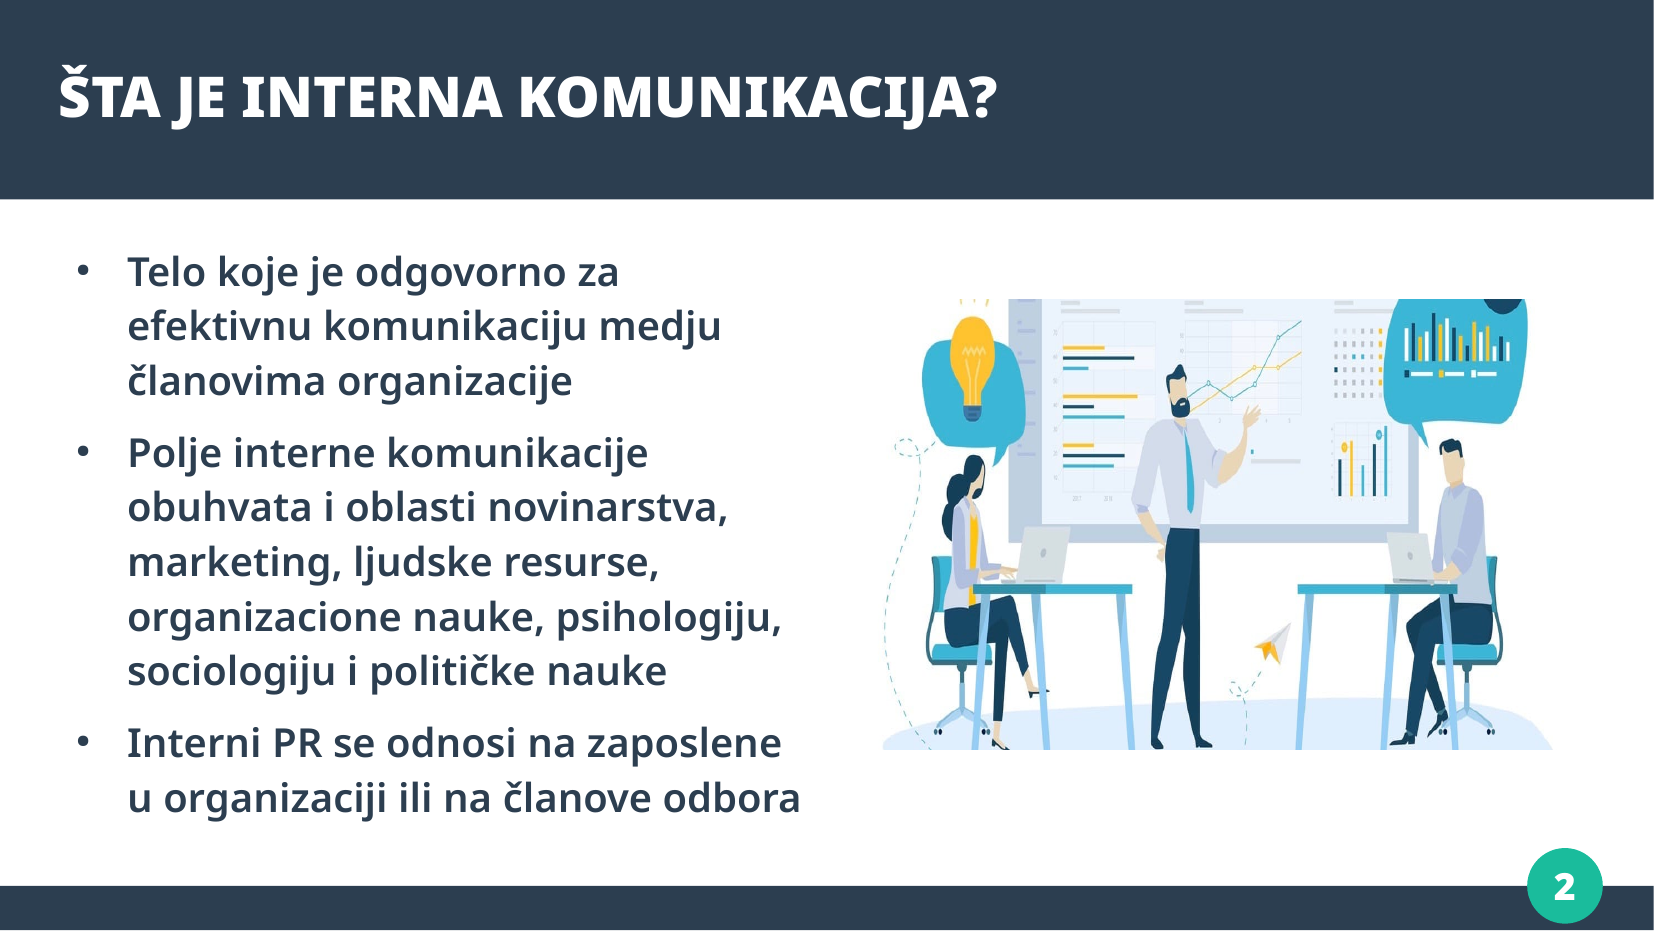

ŠTA JE INTERNA KOMUNIKACIJA?
# Telo koje je odgovorno za efektivnu komunikaciju medju članovima organizacije
Polje interne komunikacije obuhvata i oblasti novinarstva, marketing, ljudske resurse, organizacione nauke, psihologiju, sociologiju i političke nauke
Interni PR se odnosi na zaposlene u organizaciji ili na članove odbora